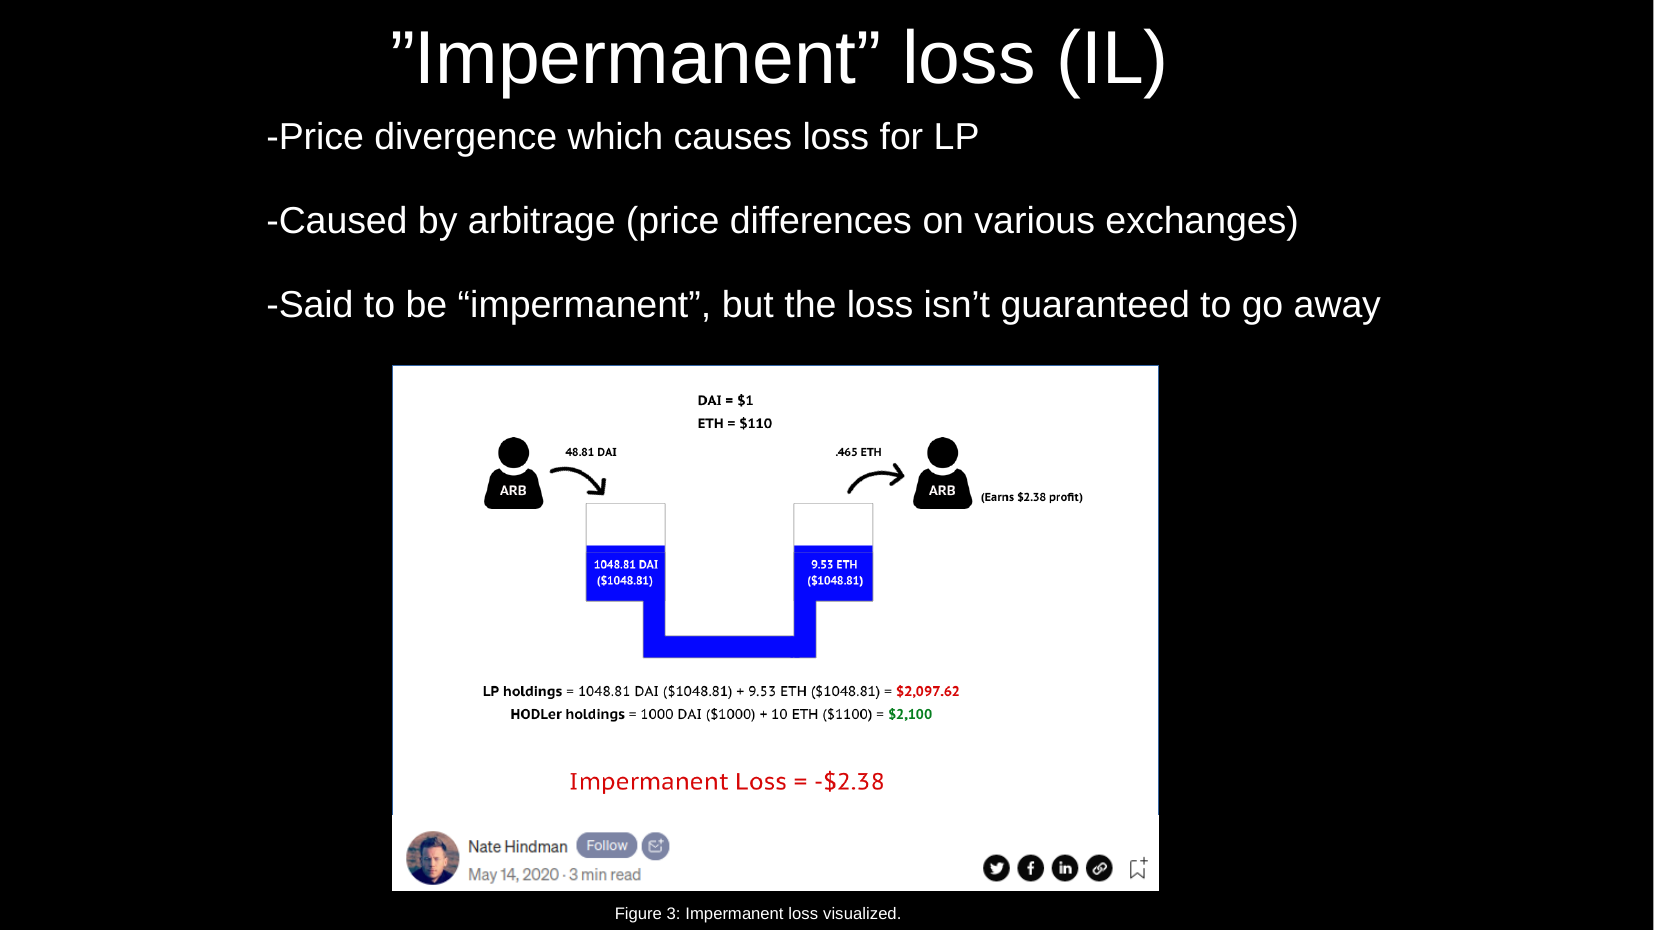

-Price divergence which causes loss for LP
-Caused by arbitrage (price differences on various exchanges)
-Said to be “impermanent”, but the loss isn’t guaranteed to go away
# ”Impermanent” loss (IL)
Figure 3: Impermanent loss visualized.